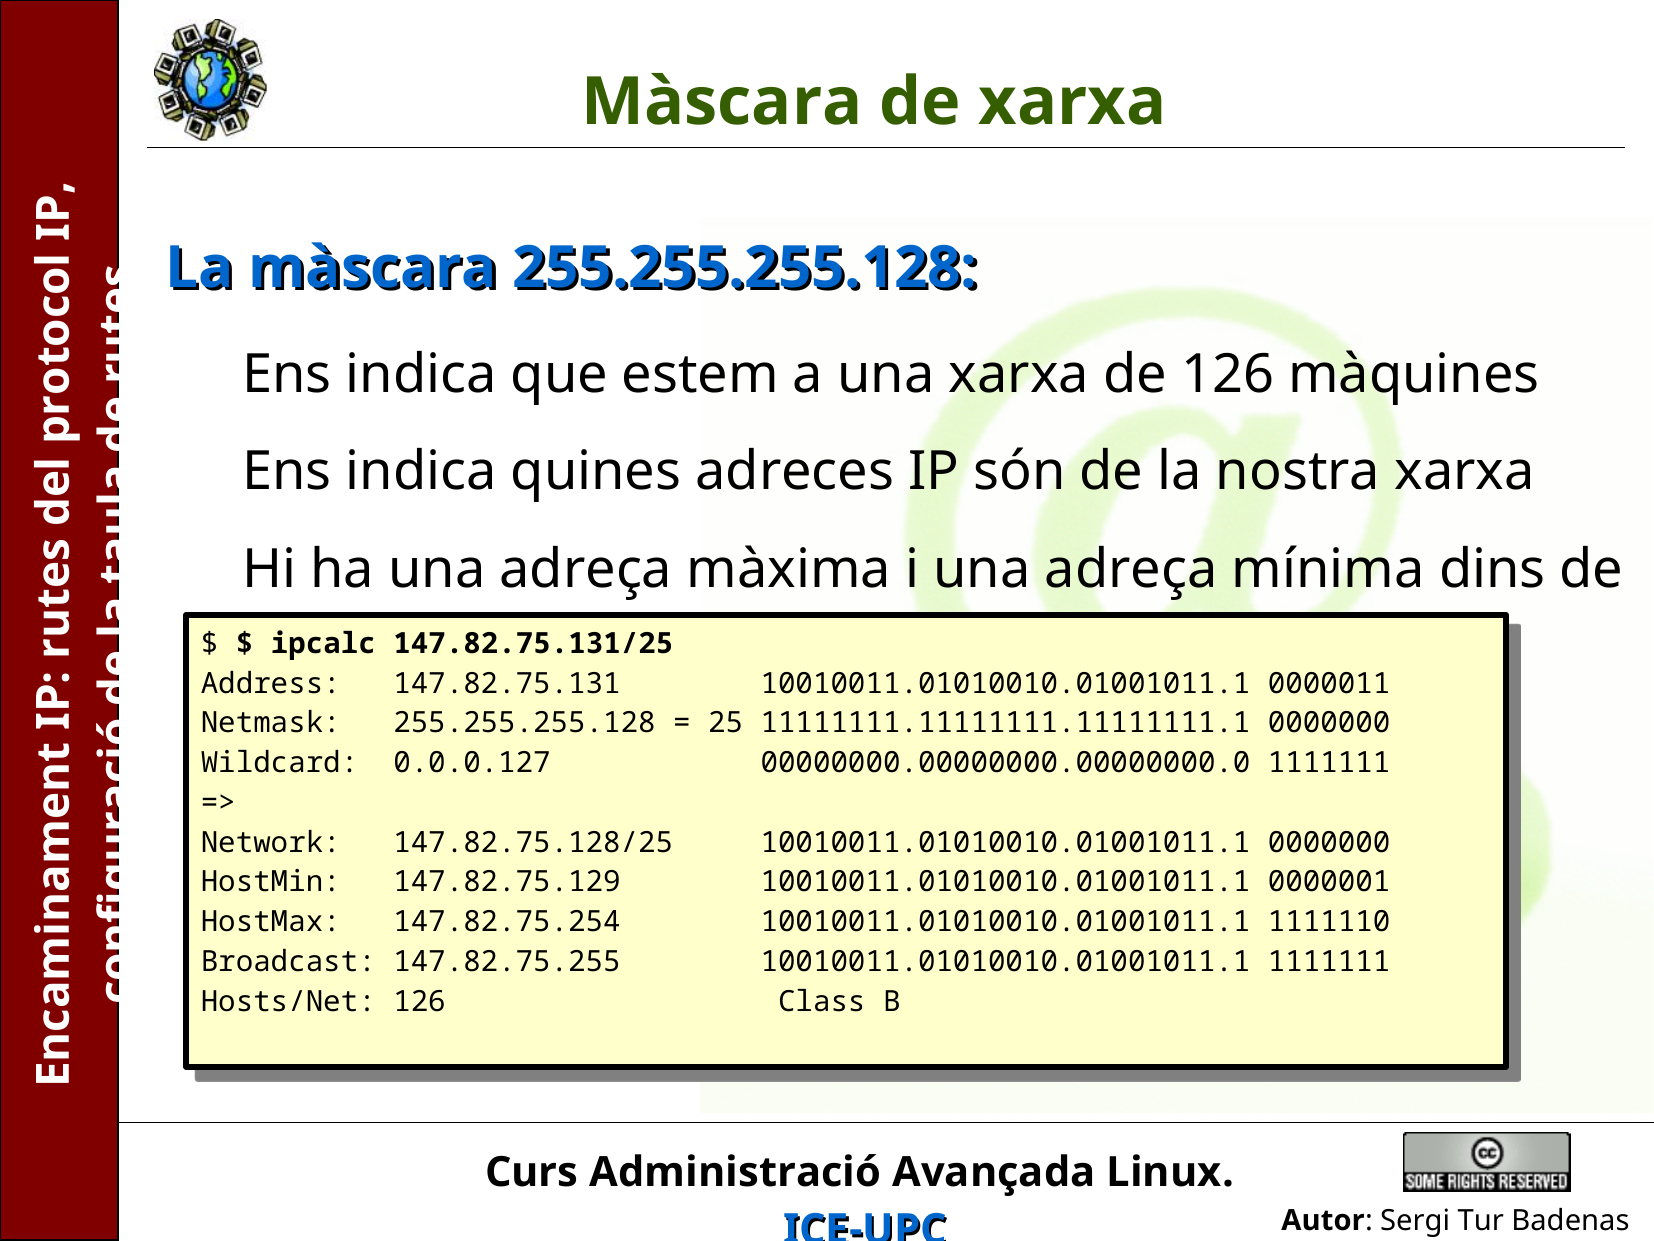

# Màscara de xarxa
La màscara 255.255.255.128:
Ens indica que estem a una xarxa de 126 màquines
Ens indica quines adreces IP són de la nostra xarxa
Hi ha una adreça màxima i una adreça mínima dins de la xarxa
$ $ ipcalc 147.82.75.131/25
Address: 147.82.75.131 10010011.01010010.01001011.1 0000011
Netmask: 255.255.255.128 = 25 11111111.11111111.11111111.1 0000000
Wildcard: 0.0.0.127 00000000.00000000.00000000.0 1111111
=>
Network: 147.82.75.128/25 10010011.01010010.01001011.1 0000000
HostMin: 147.82.75.129 10010011.01010010.01001011.1 0000001
HostMax: 147.82.75.254 10010011.01010010.01001011.1 1111110
Broadcast: 147.82.75.255 10010011.01010010.01001011.1 1111111
Hosts/Net: 126 Class B